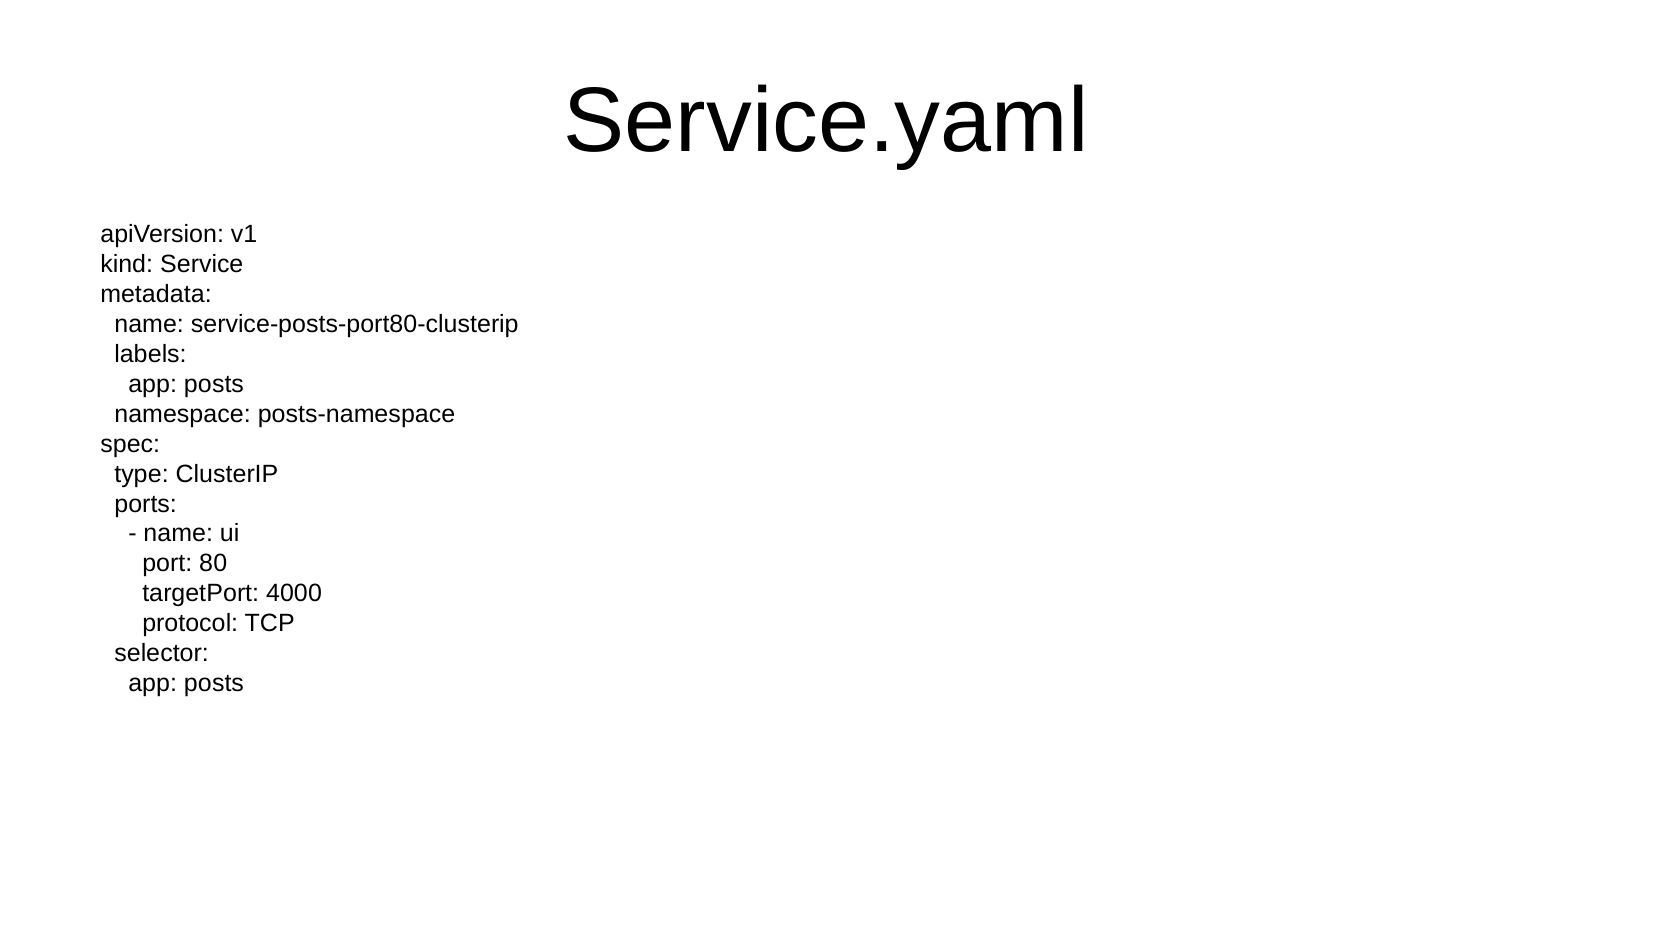

Service.yaml
apiVersion: v1
kind: Service
metadata:
 name: service-posts-port80-clusterip
 labels:
 app: posts
 namespace: posts-namespace
spec:
 type: ClusterIP
 ports:
 - name: ui
 port: 80
 targetPort: 4000
 protocol: TCP
 selector:
 app: posts